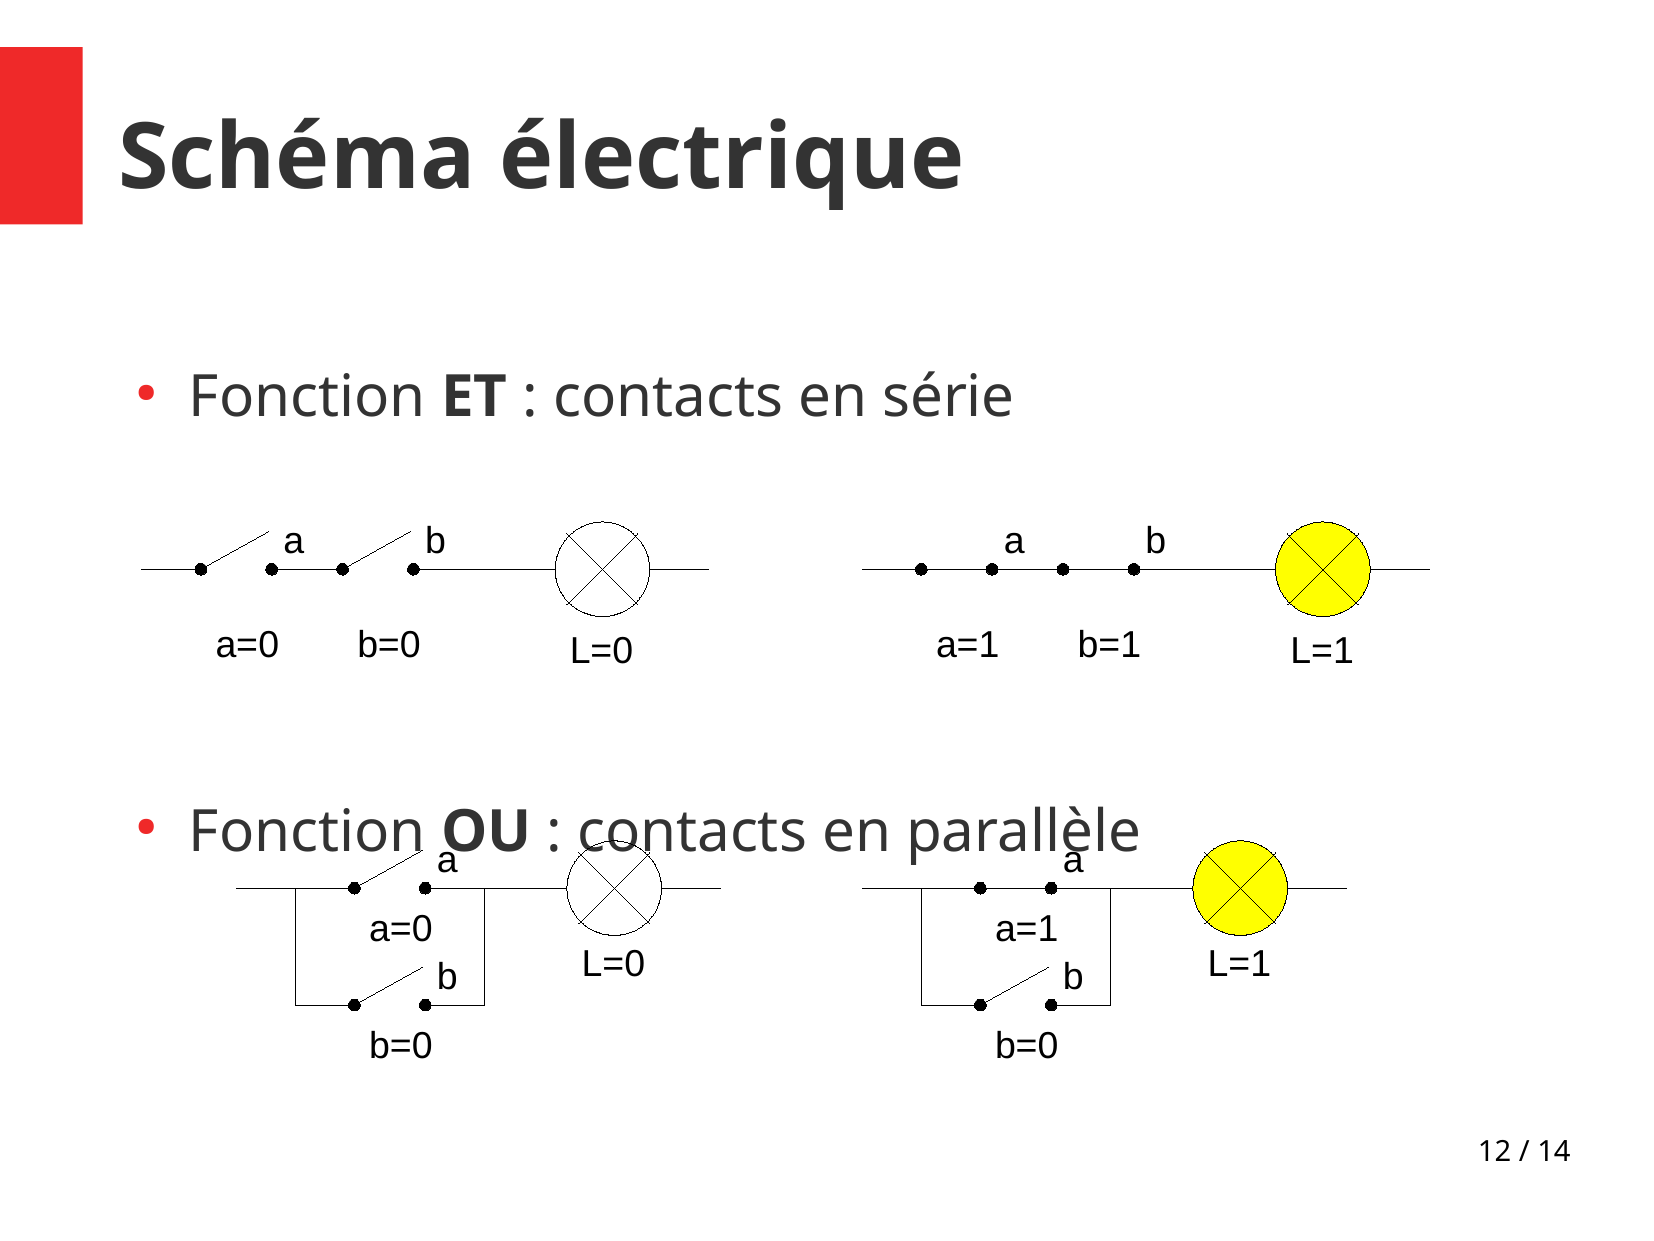

# Schéma électrique
Fonction ET : contacts en série
Fonction OU : contacts en parallèle
a
b
a
b
a=0
b=0
a=1
b=1
L=1
L=0
a
a
a=0
a=1
L=0
L=1
b
b
b=0
b=0
12